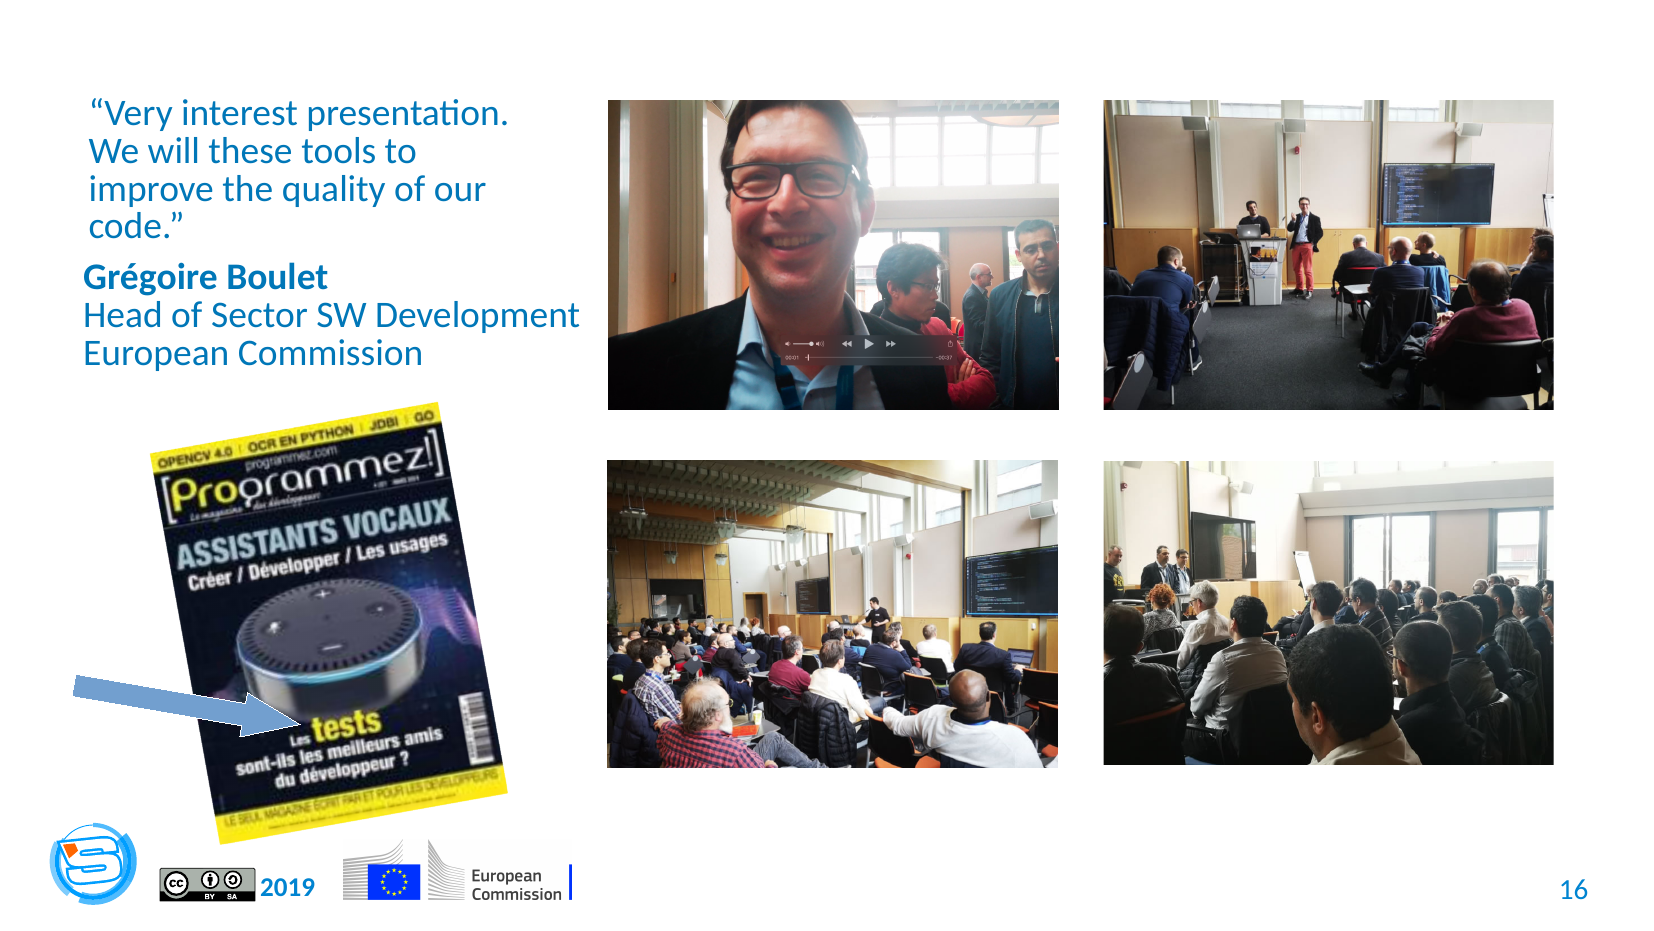

“Very interest presentation. We will these tools to improve the quality of our code.”
Grégoire Boulet
Head of Sector SW Development
European Commission
16